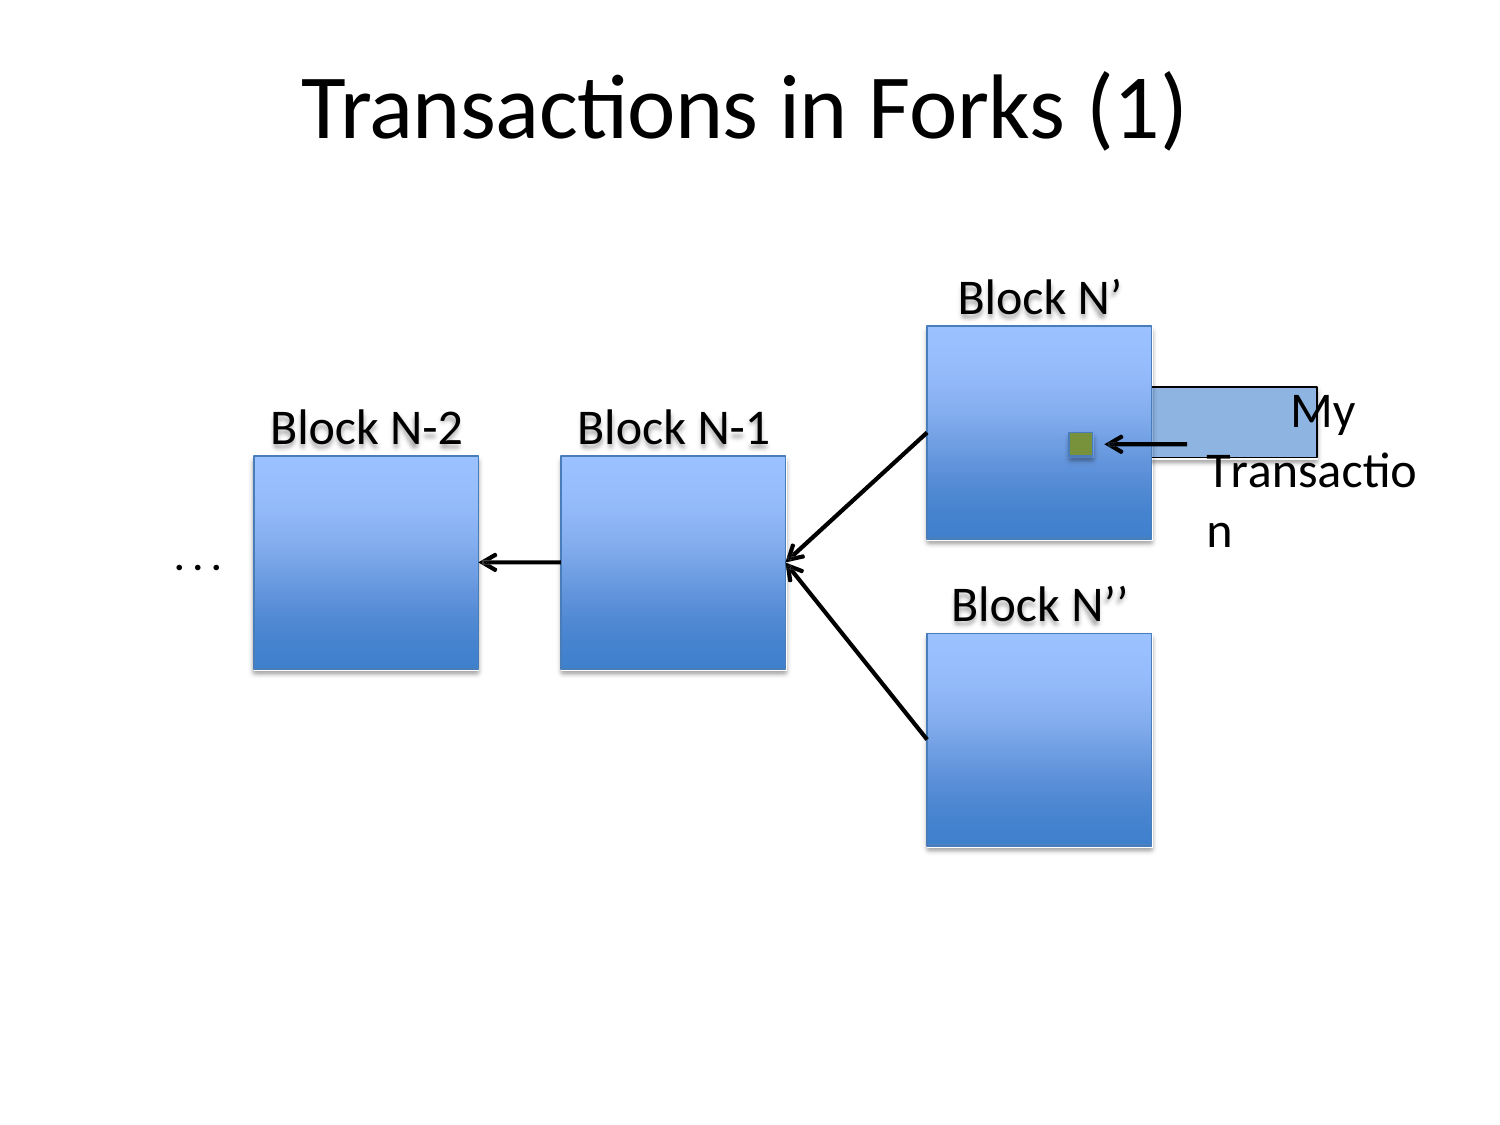

# Transactions in Forks (1)
Block N’
My Transaction
Block N-2
Block N-1
. . .
Block N’’